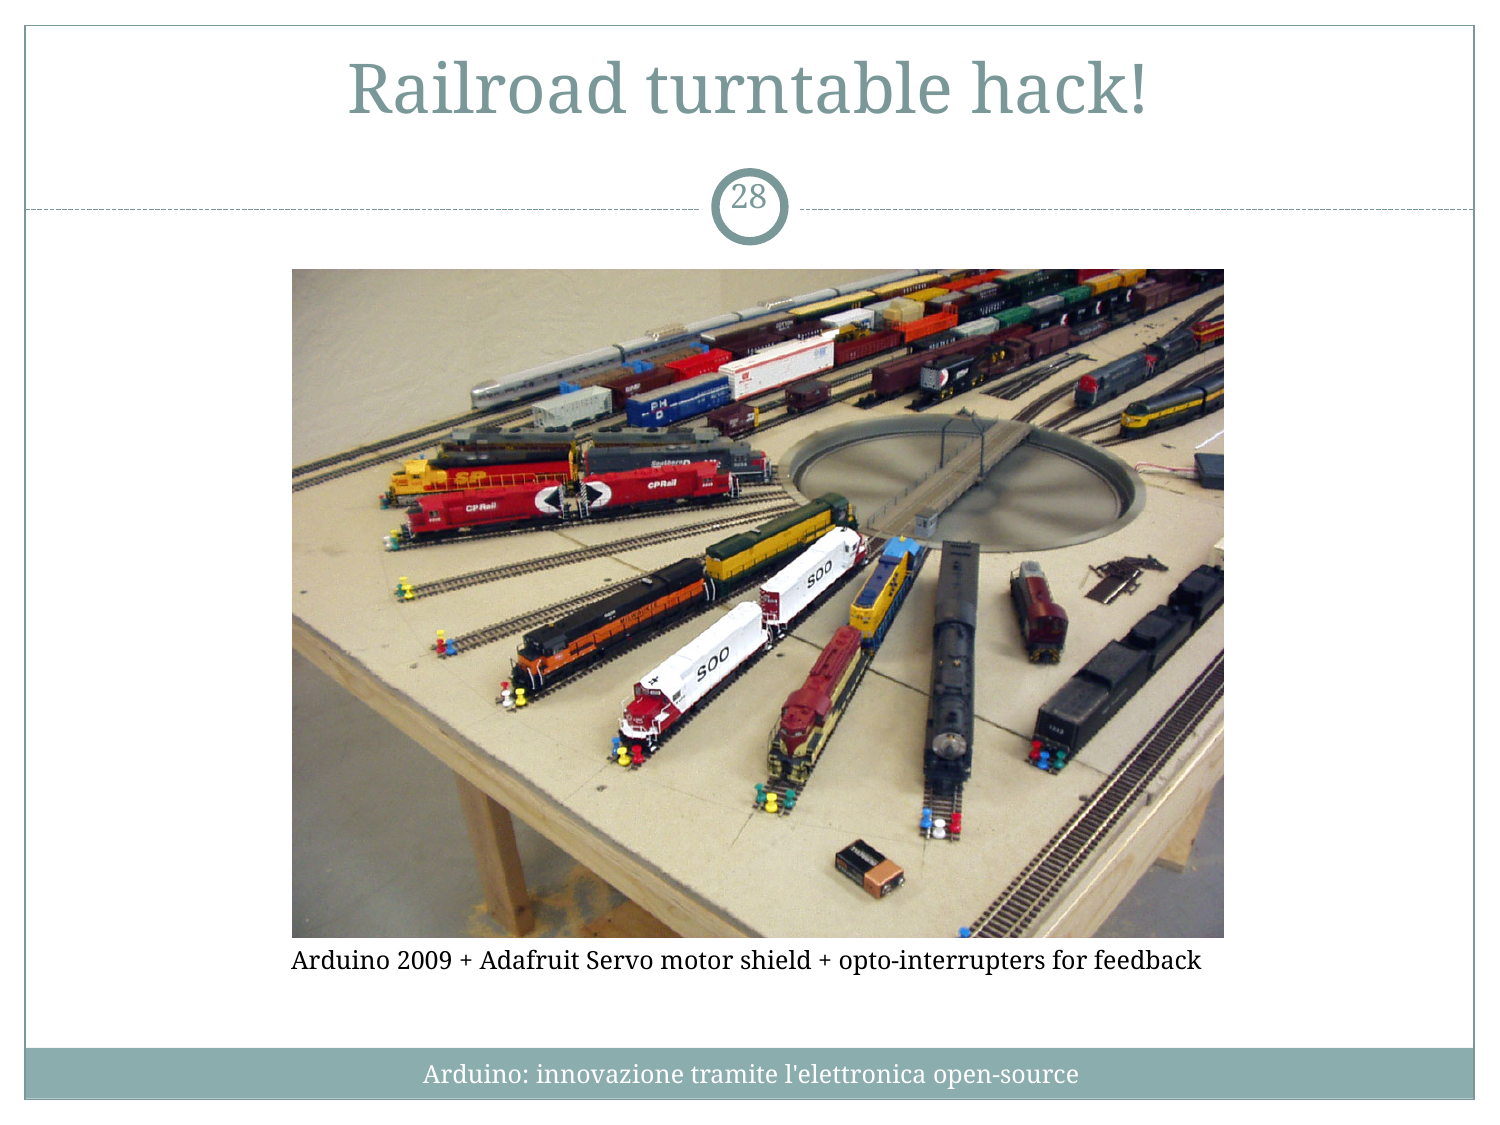

# Railroad turntable hack!
Arduino 2009 + Adafruit Servo motor shield + opto-interrupters for feedback
Arduino: innovazione tramite l'elettronica open-source